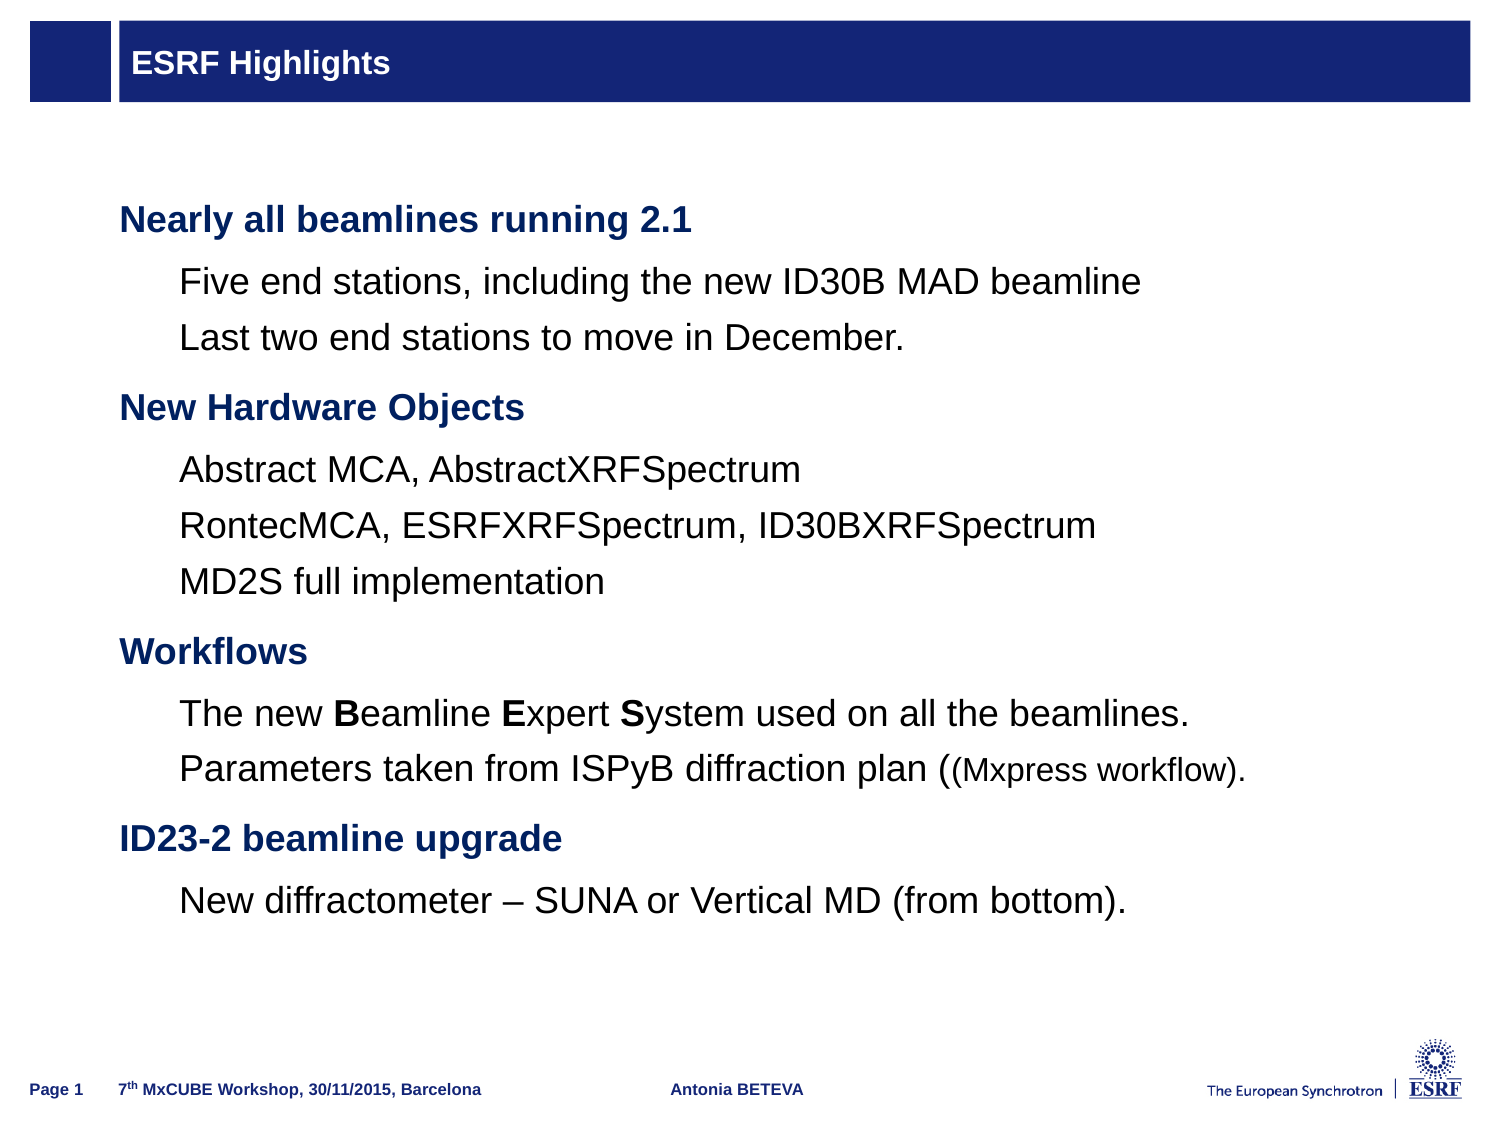

# ESRF Highlights
Nearly all beamlines running 2.1
Five end stations, including the new ID30B MAD beamline
Last two end stations to move in December.
New Hardware Objects
Abstract MCA, AbstractXRFSpectrum
RontecMCA, ESRFXRFSpectrum, ID30BXRFSpectrum
MD2S full implementation
Workflows
The new Beamline Expert System used on all the beamlines.
Parameters taken from ISPyB diffraction plan ((Mxpress workflow).
ID23-2 beamline upgrade
New diffractometer – SUNA or Vertical MD (from bottom).
7th MxCUBE Workshop, 30/11/2015, Barcelona Antonia BETEVA
Page